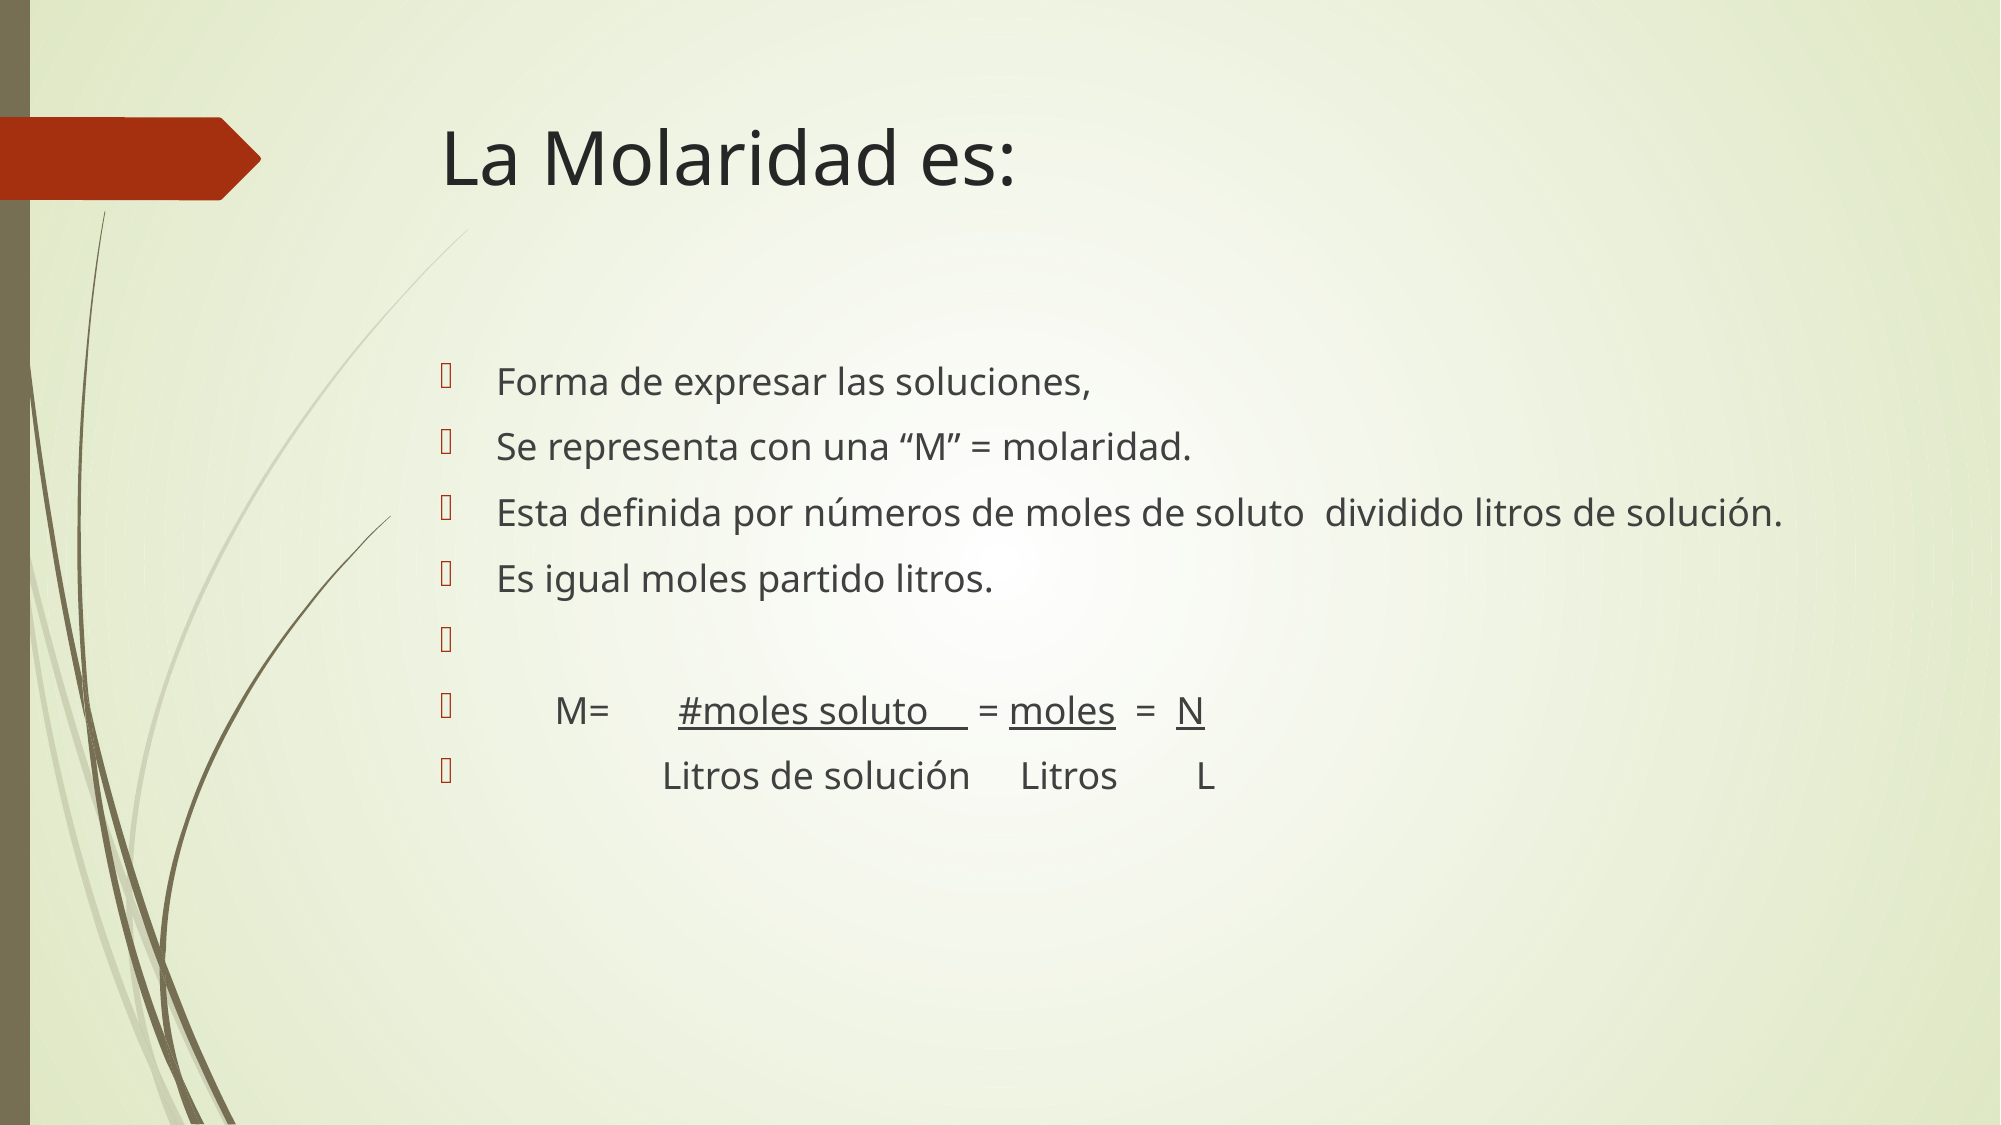

# La Molaridad es:
Forma de expresar las soluciones,
Se representa con una “M” = molaridad.
Esta definida por números de moles de soluto dividido litros de solución.
Es igual moles partido litros.
 M= #moles soluto = moles = N
 Litros de solución Litros L